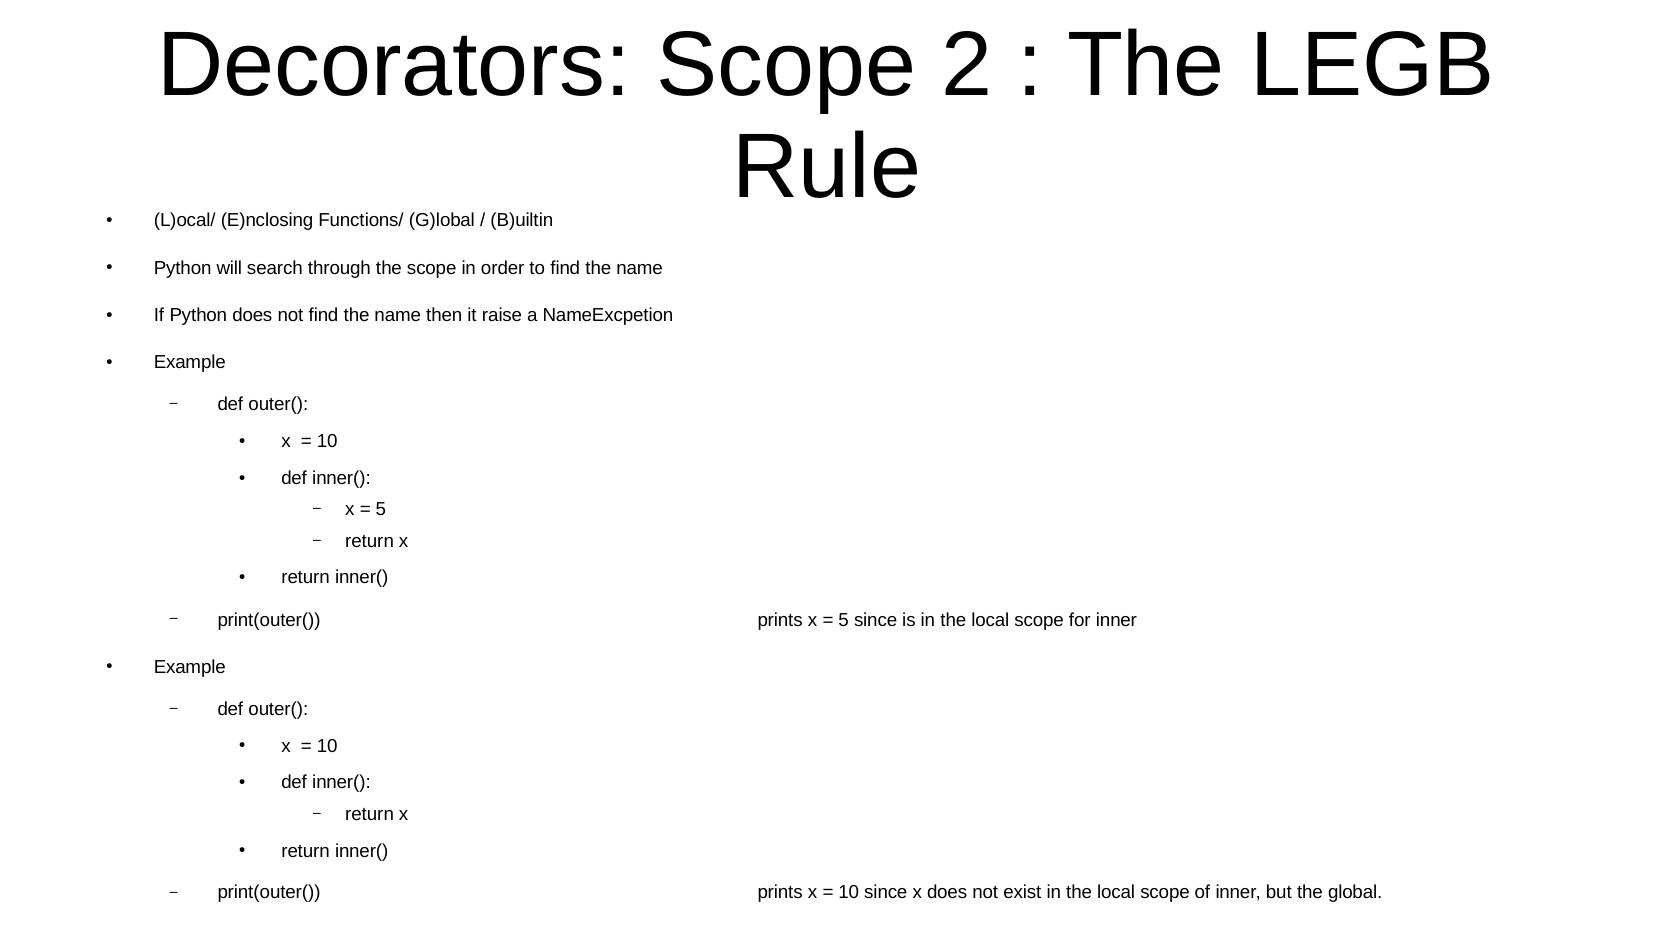

# Decorators: Scope 2 : The LEGB Rule
(L)ocal/ (E)nclosing Functions/ (G)lobal / (B)uiltin
Python will search through the scope in order to find the name
If Python does not find the name then it raise a NameExcpetion
Example
def outer():
x = 10
def inner():
x = 5
return x
return inner()
print(outer())							prints x = 5 since is in the local scope for inner
Example
def outer():
x = 10
def inner():
return x
return inner()
print(outer())							prints x = 10 since x does not exist in the local scope of inner, but the global.